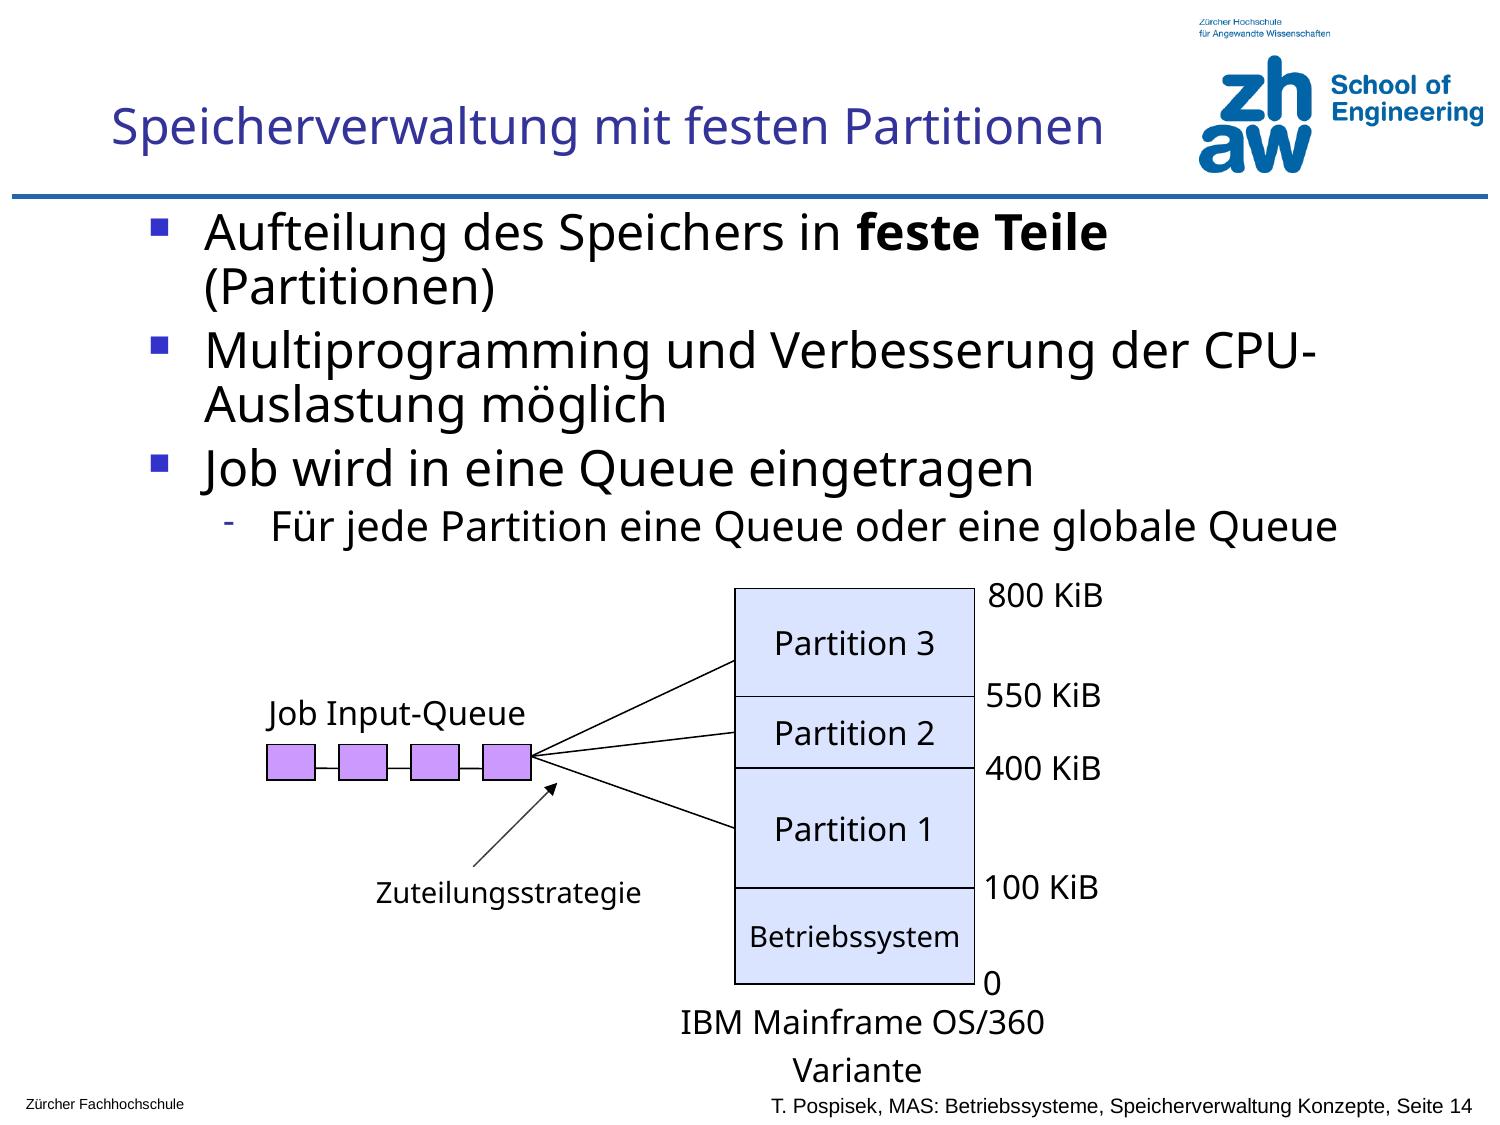

# Speicherverwaltung mit festen Partitionen
Aufteilung des Speichers in feste Teile (Partitionen)
Multiprogramming und Verbesserung der CPU-Auslastung möglich
Job wird in eine Queue eingetragen
Für jede Partition eine Queue oder eine globale Queue
800 KiB
Partition 3
550 KiB
Job Input-Queue
Partition 2
400 KiB
Partition 1
100 KiB
Betriebssystem
0
IBM Mainframe OS/360
Variante
Zuteilungsstrategie